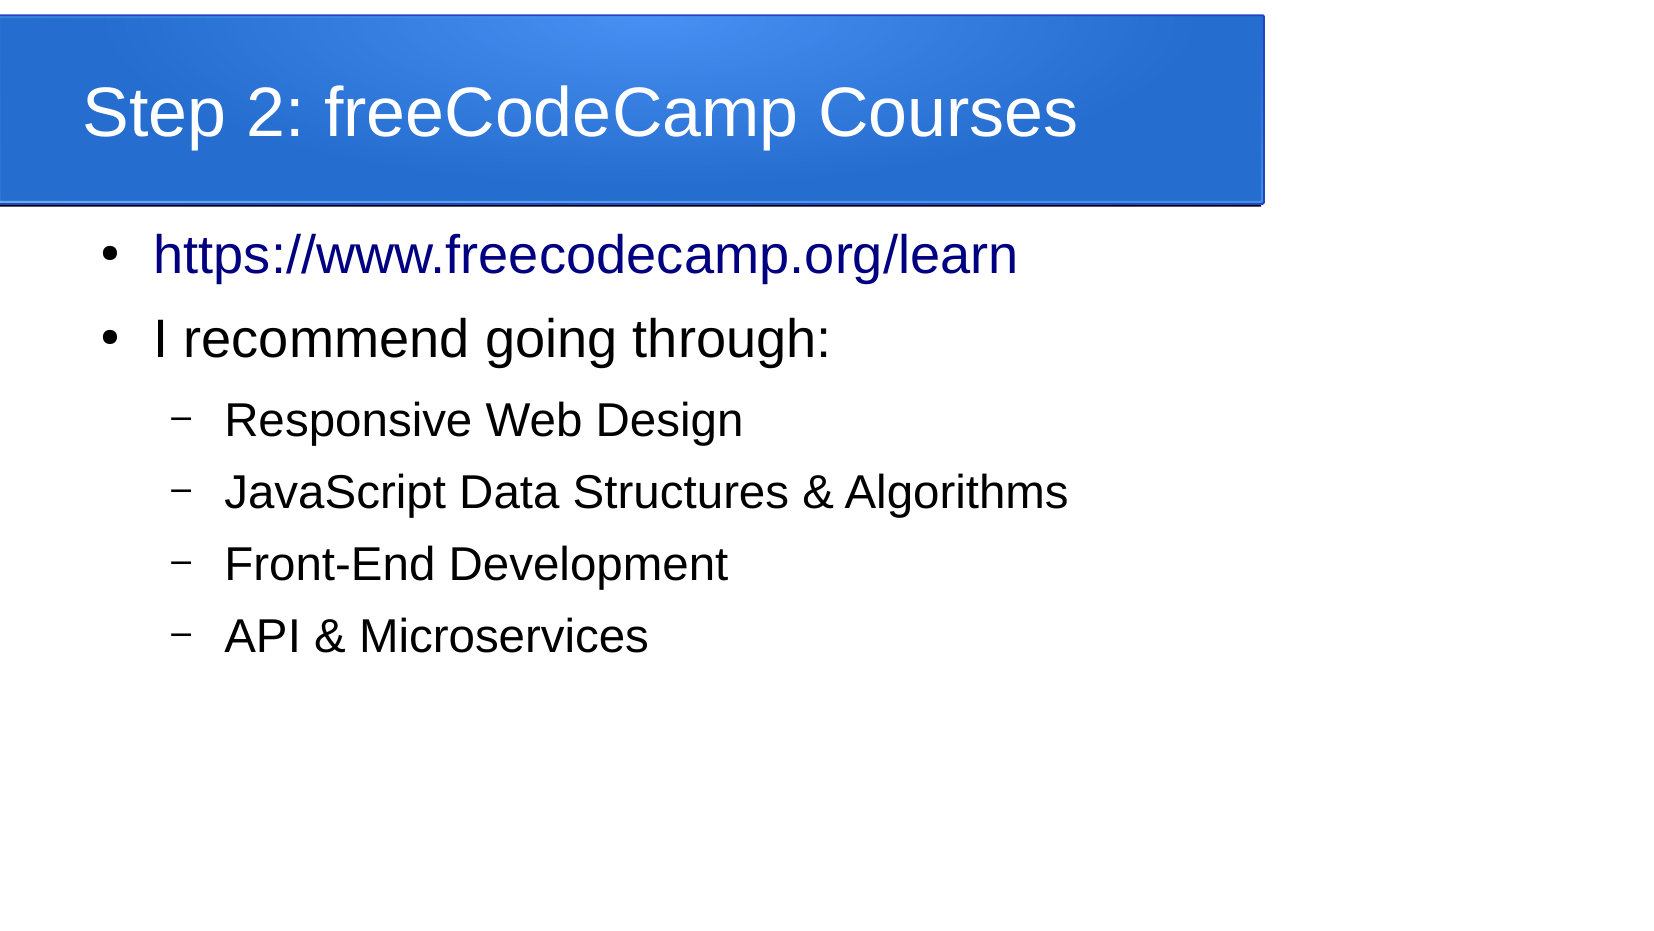

# Step 2: freeCodeCamp Courses
https://www.freecodecamp.org/learn
I recommend going through:
Responsive Web Design
JavaScript Data Structures & Algorithms
Front-End Development
API & Microservices